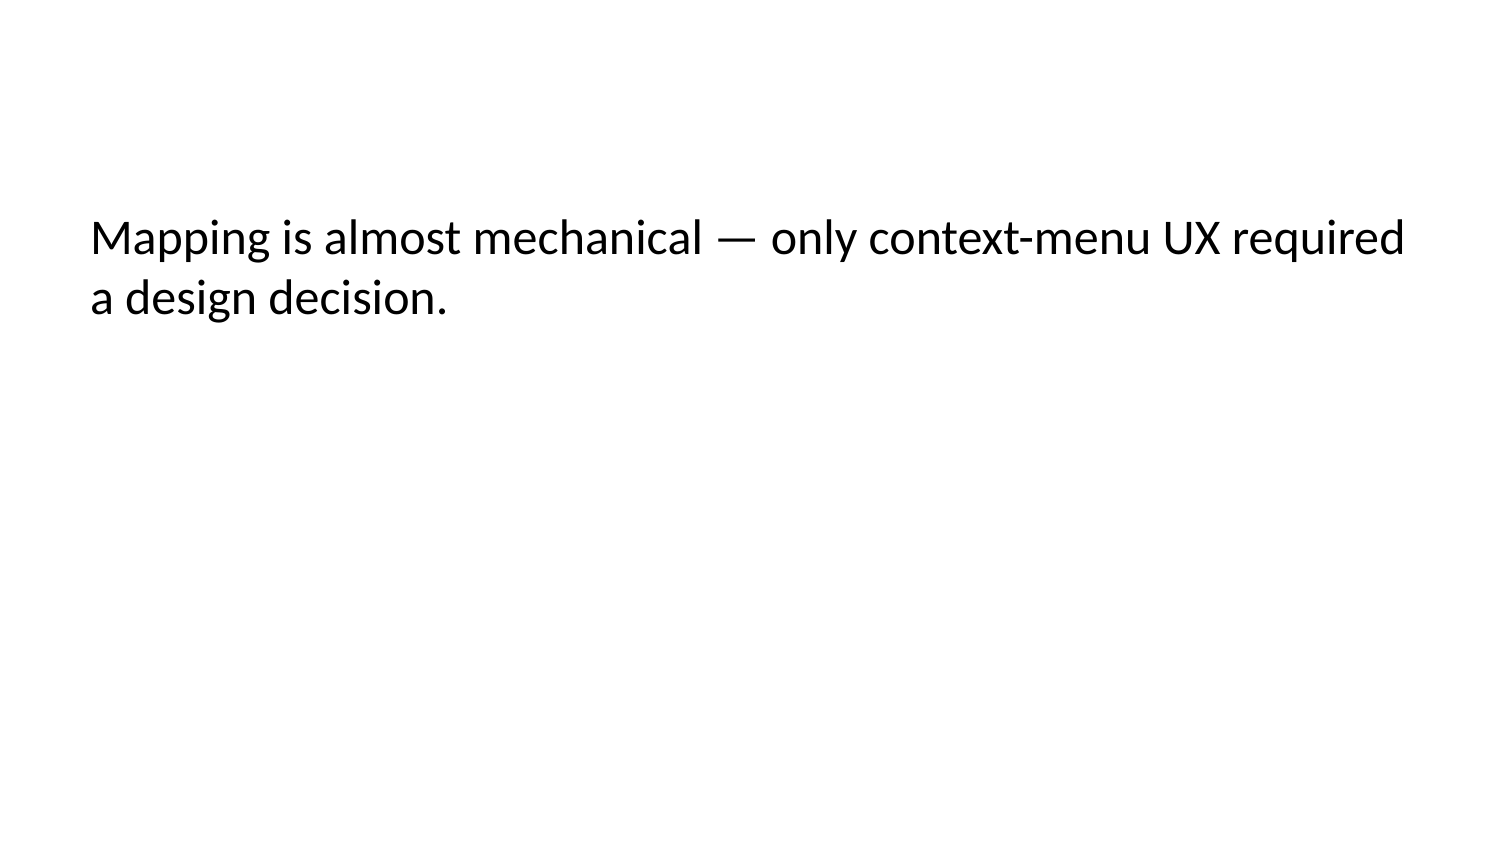

# Mapping is almost mechanical — only context-menu UX required a design decision.